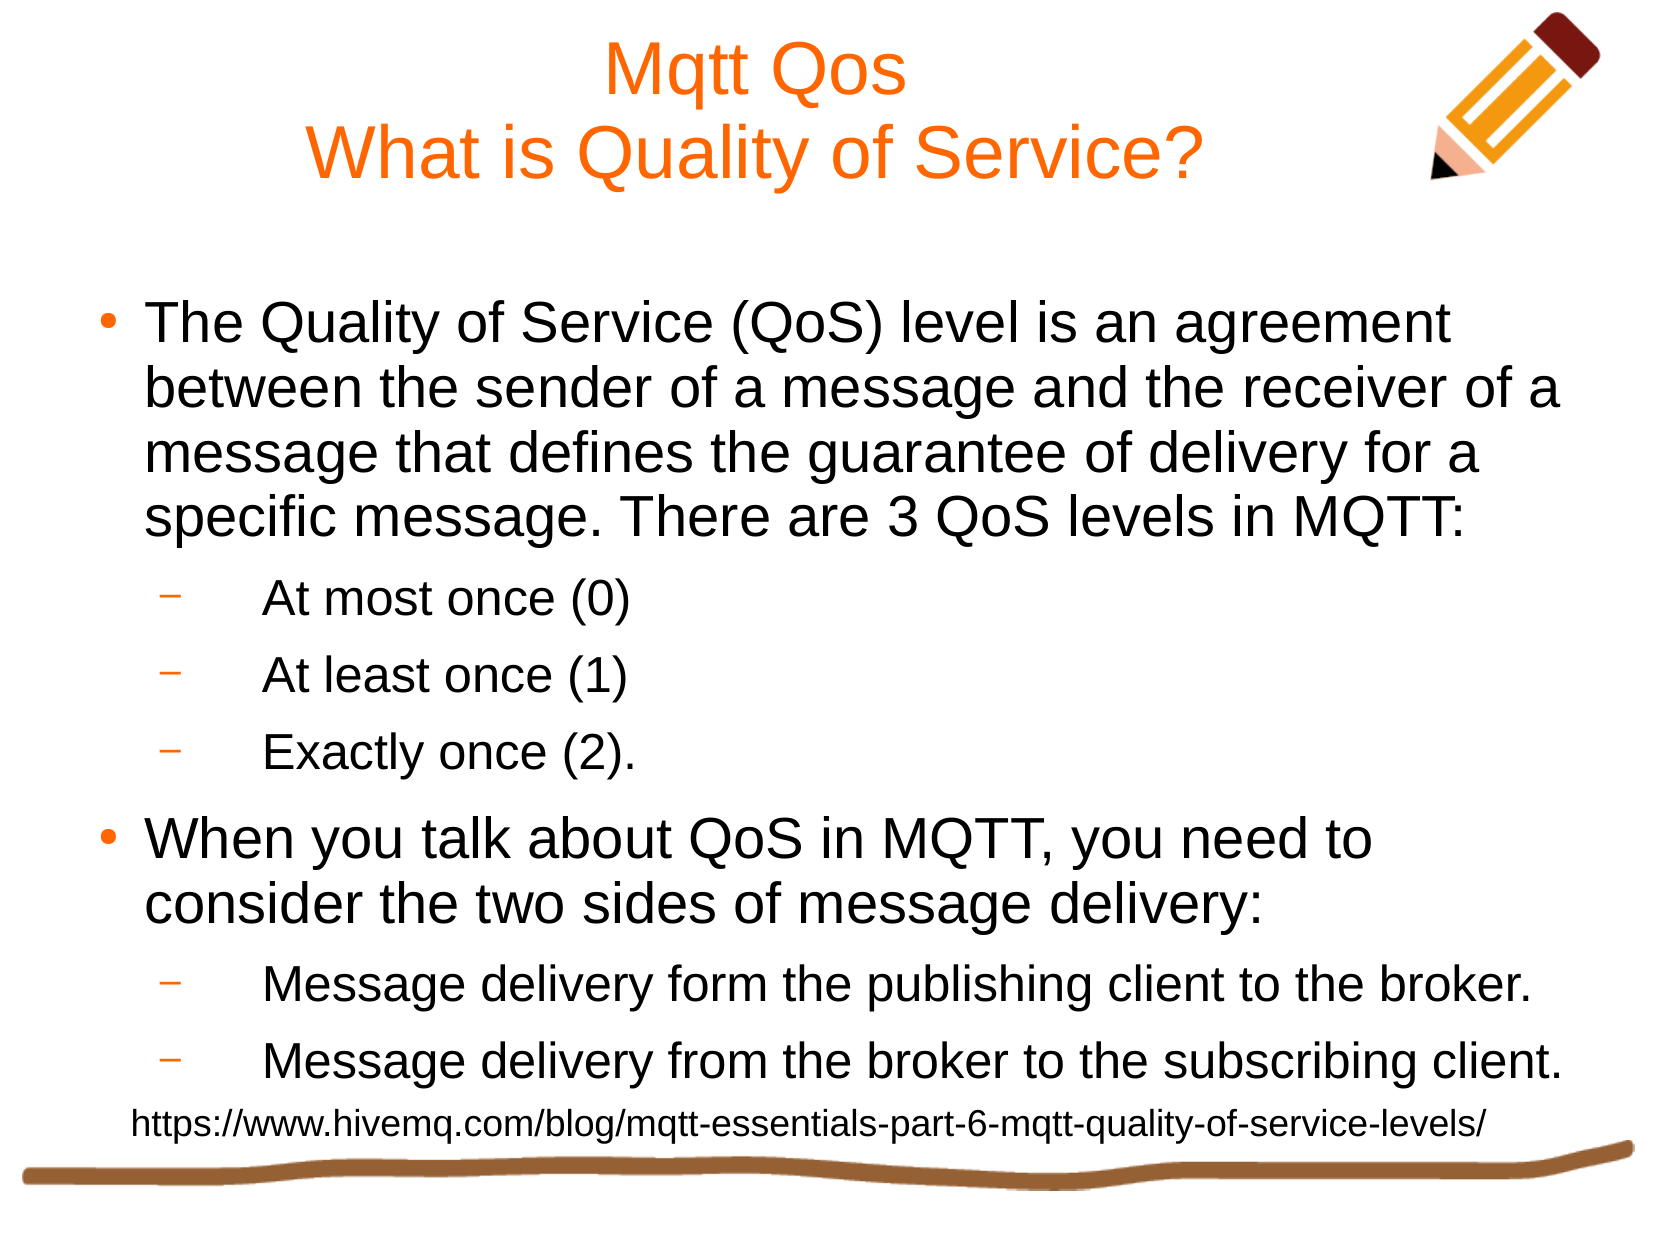

# Mqtt Qos What is Quality of Service?
The Quality of Service (QoS) level is an agreement between the sender of a message and the receiver of a message that defines the guarantee of delivery for a specific message. There are 3 QoS levels in MQTT:
 At most once (0)
 At least once (1)
 Exactly once (2).
When you talk about QoS in MQTT, you need to consider the two sides of message delivery:
 Message delivery form the publishing client to the broker.
 Message delivery from the broker to the subscribing client.
https://www.hivemq.com/blog/mqtt-essentials-part-6-mqtt-quality-of-service-levels/